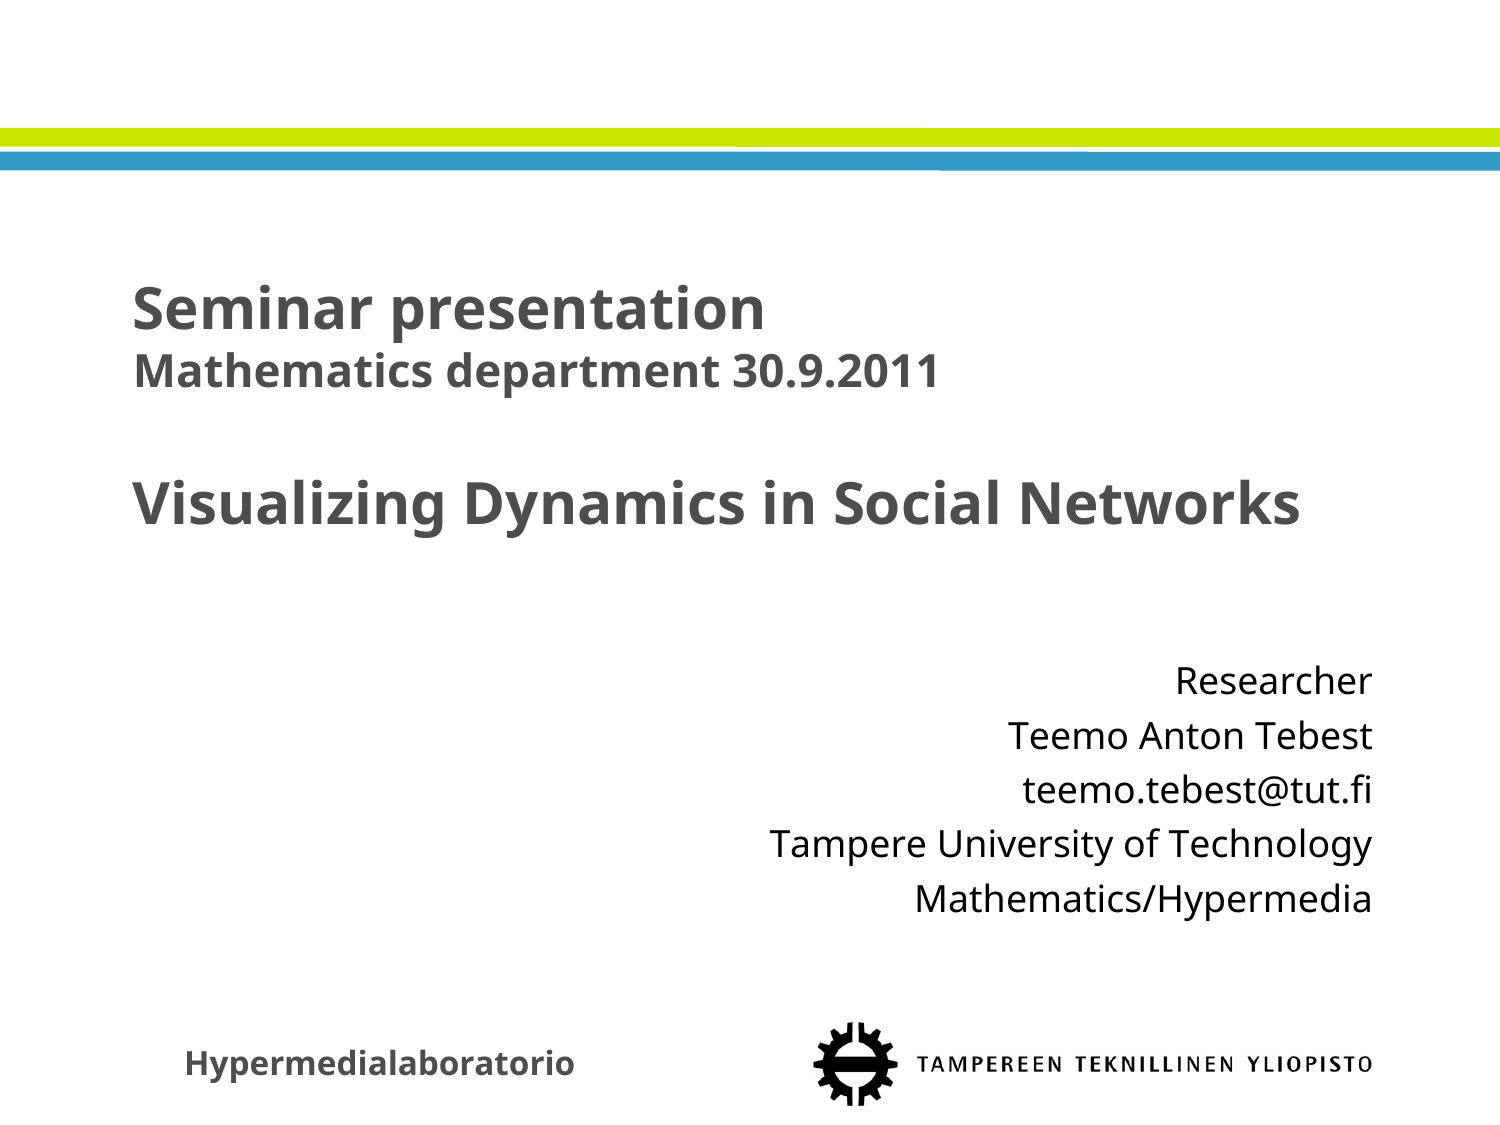

# Seminar presentation Mathematics department 30.9.2011 Visualizing Dynamics in Social Networks
Researcher
Teemo Anton Tebest
teemo.tebest@tut.fi
Tampere University of Technology
Mathematics/Hypermedia